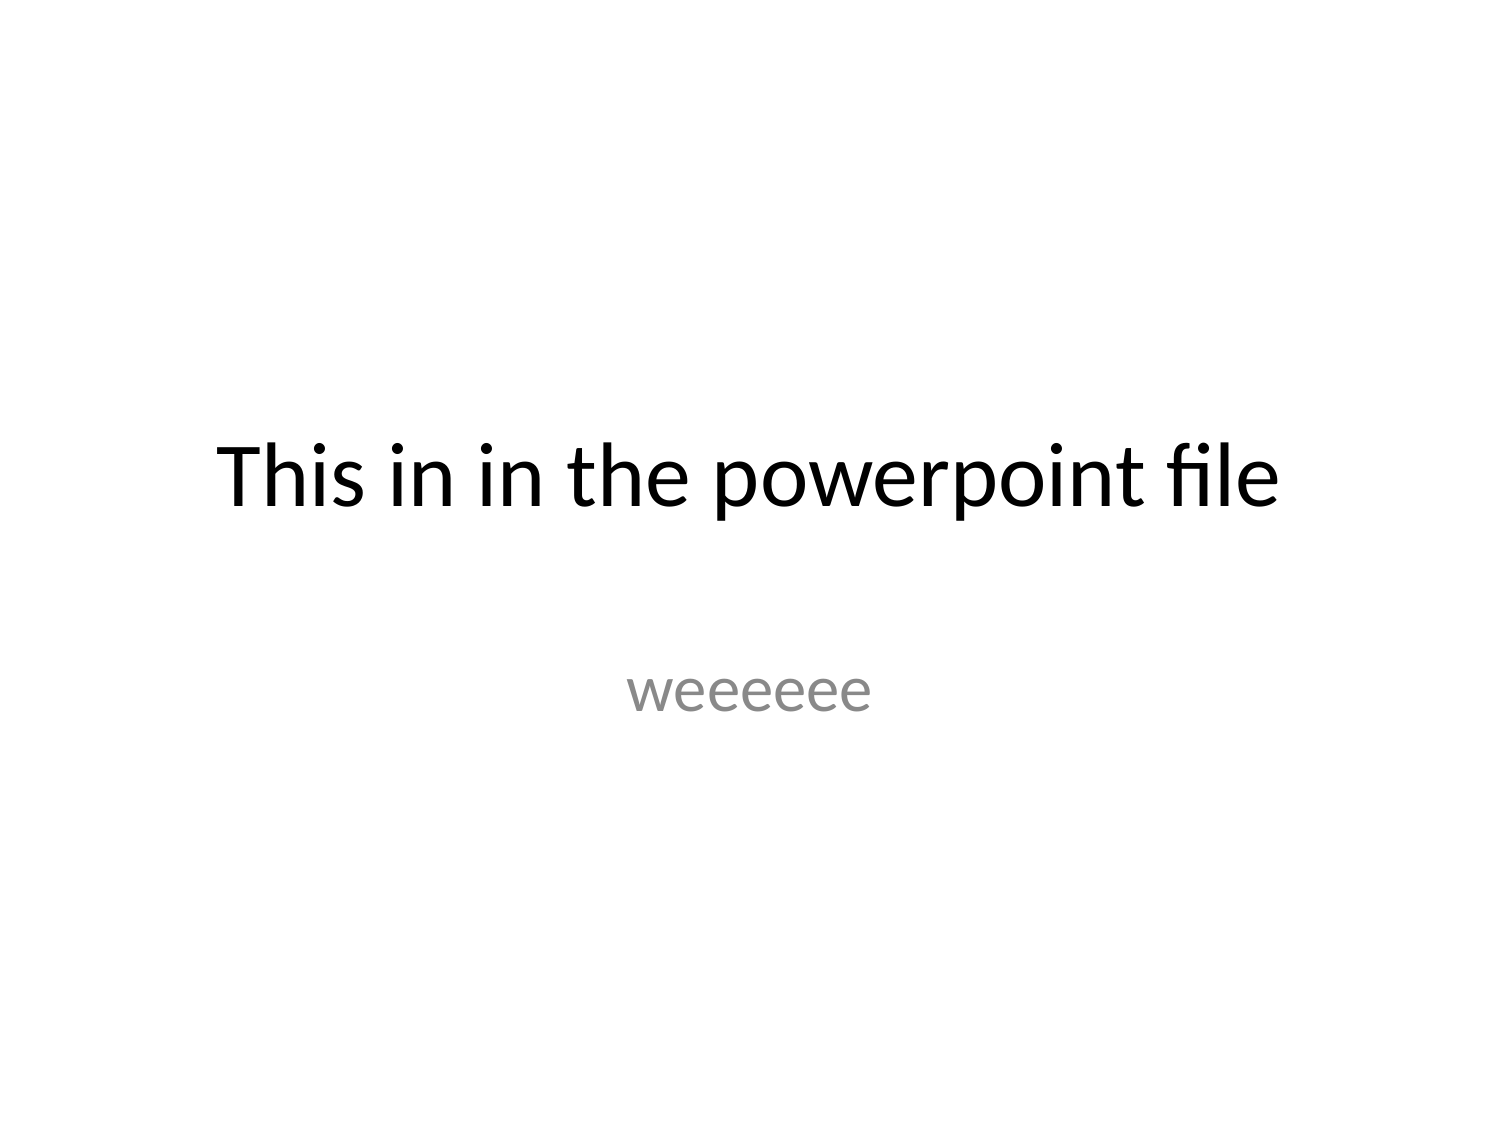

# This in in the powerpoint file
weeeeee